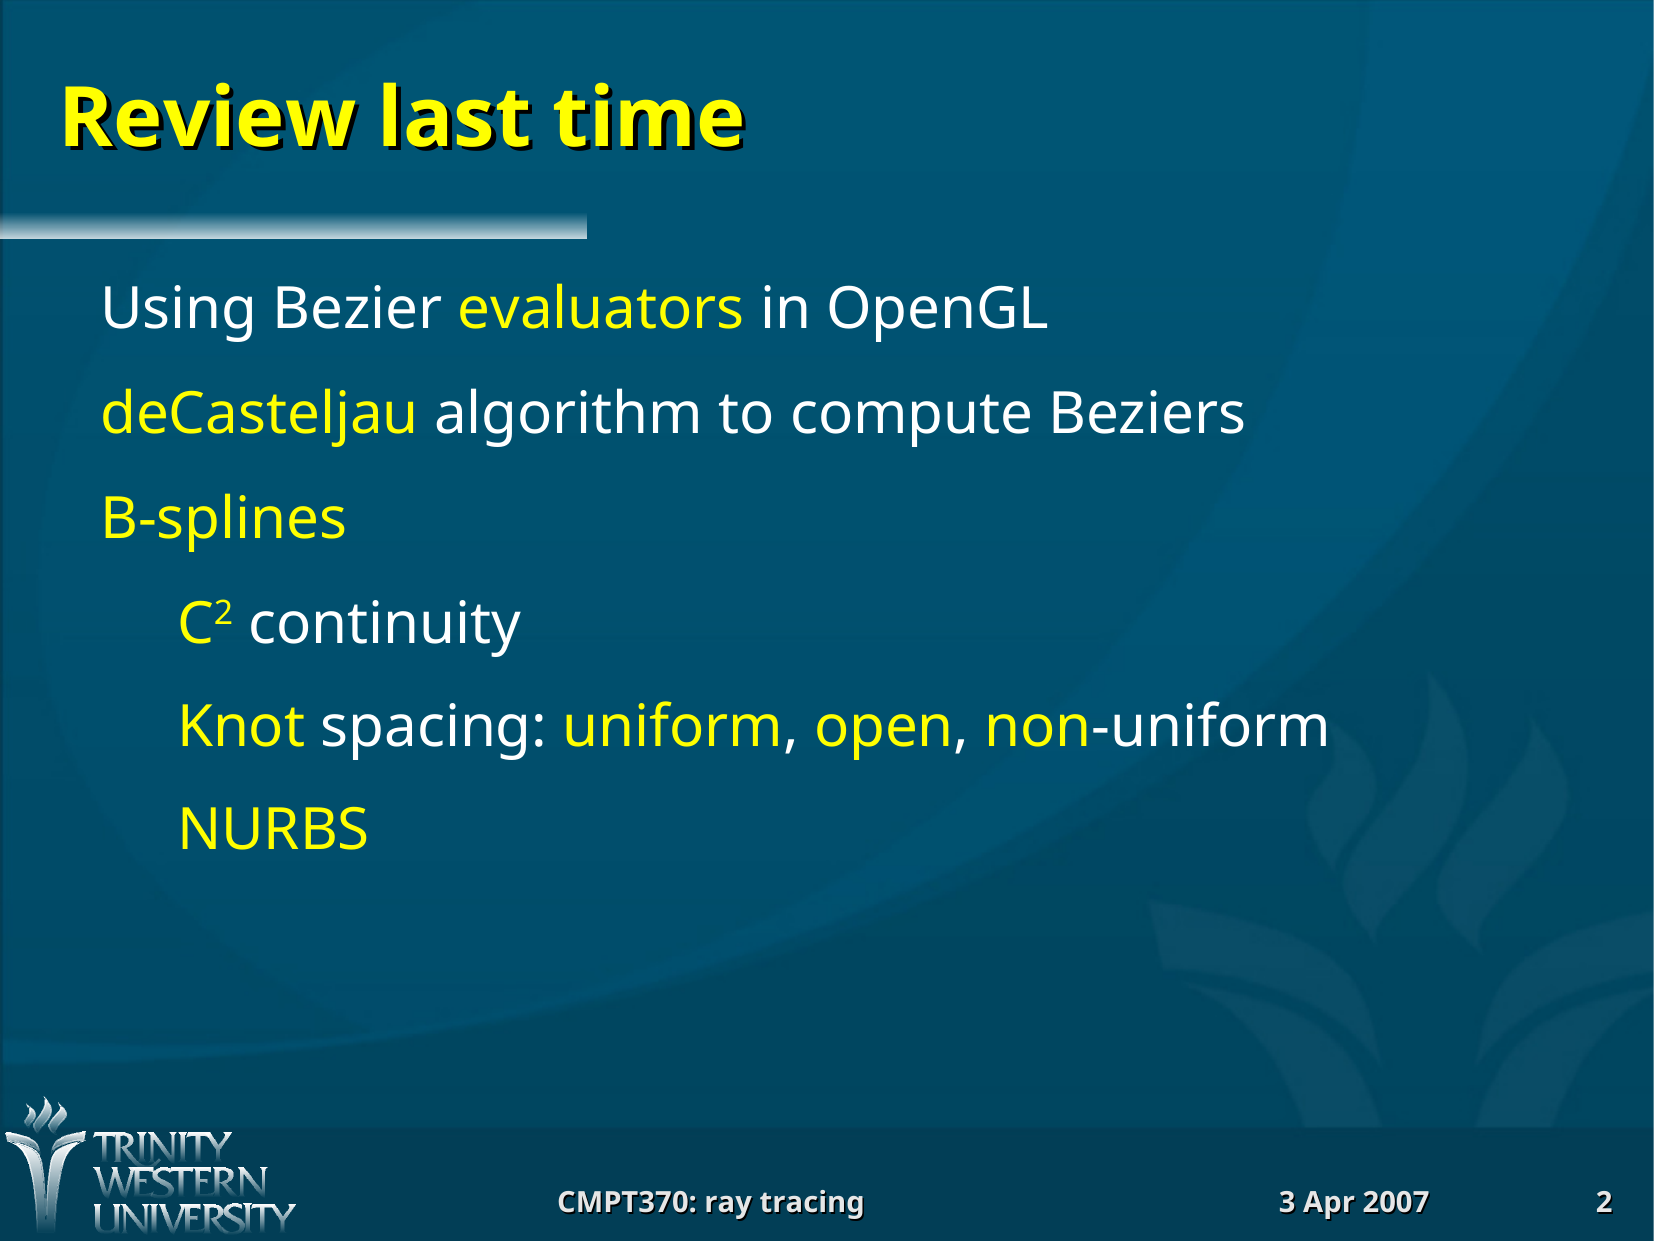

# Review last time
Using Bezier evaluators in OpenGL
deCasteljau algorithm to compute Beziers
B-splines
C2 continuity
Knot spacing: uniform, open, non-uniform
NURBS
CMPT370: ray tracing
3 Apr 2007
2